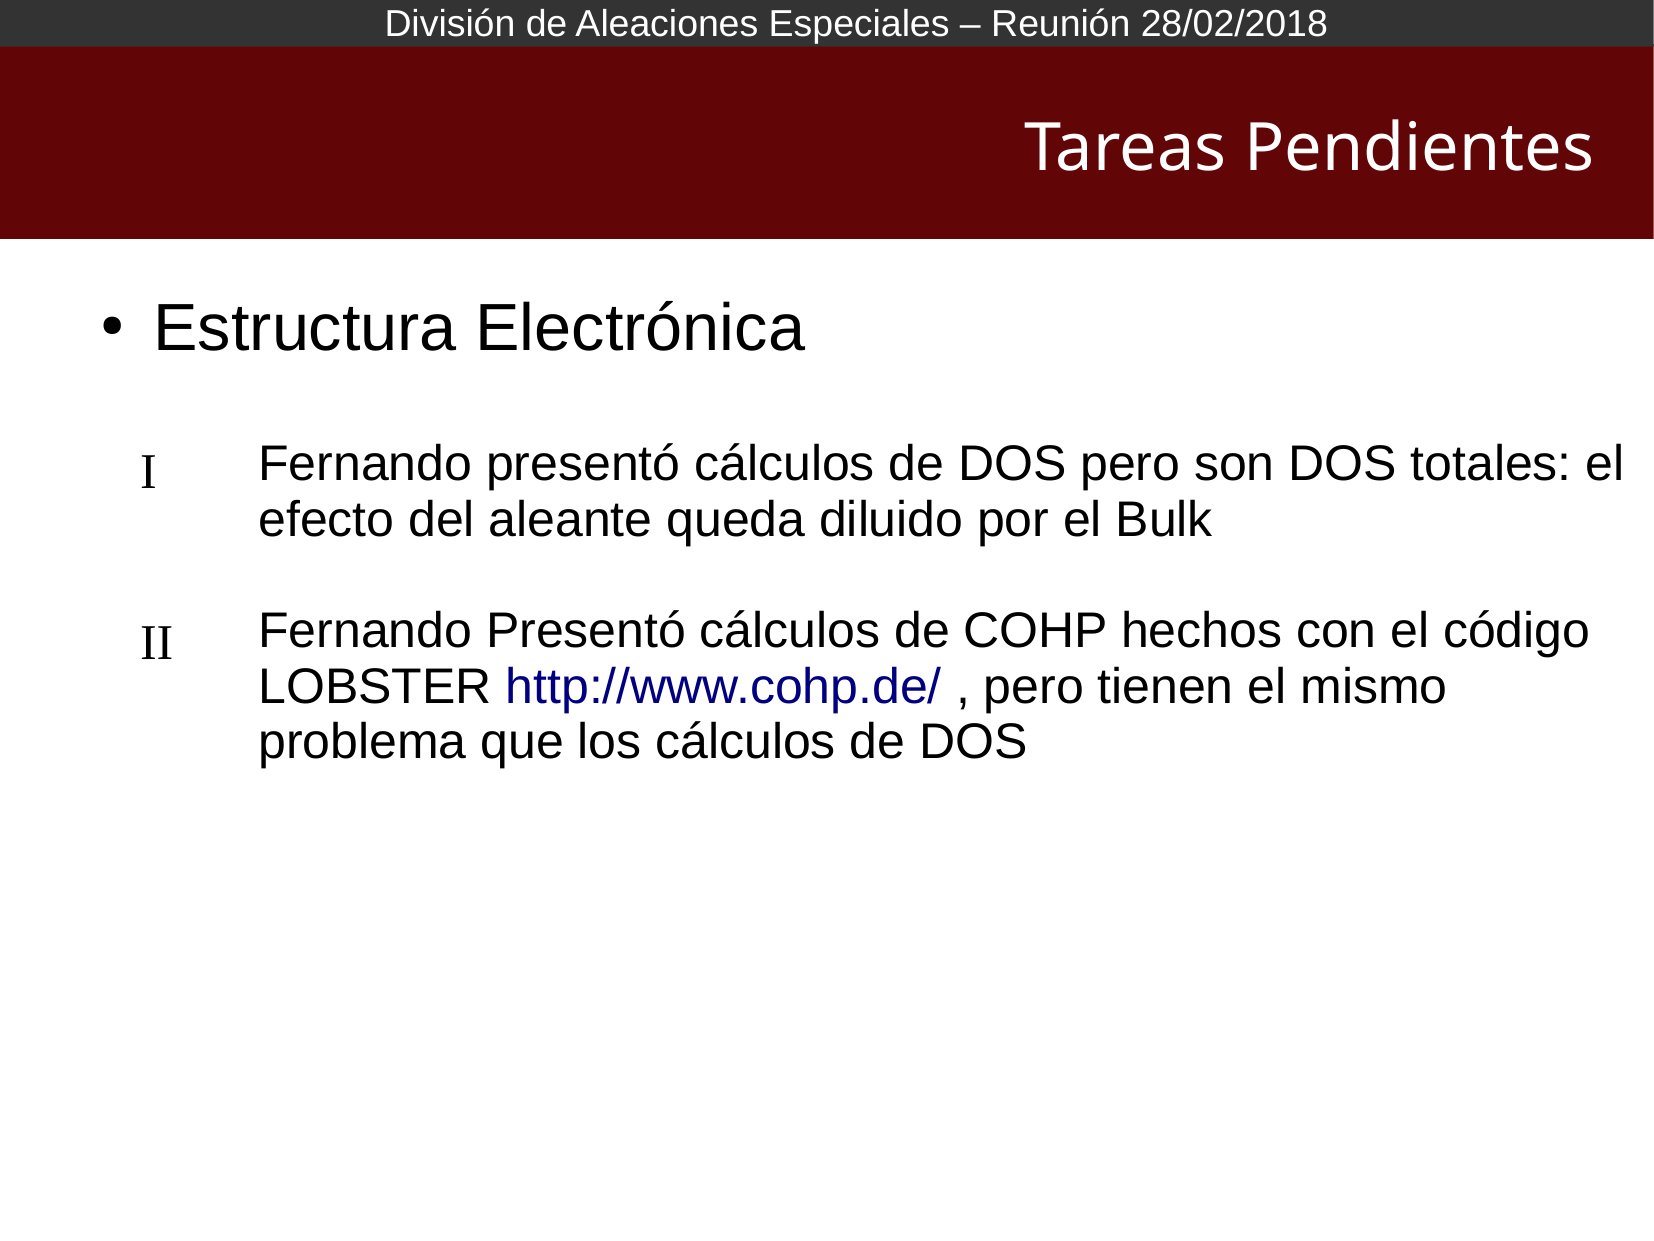

# Tareas Pendientes
Estructura Electrónica
Fernando presentó cálculos de DOS pero son DOS totales: el efecto del aleante queda diluido por el Bulk
Fernando Presentó cálculos de COHP hechos con el código LOBSTER http://www.cohp.de/ , pero tienen el mismo problema que los cálculos de DOS
I
II